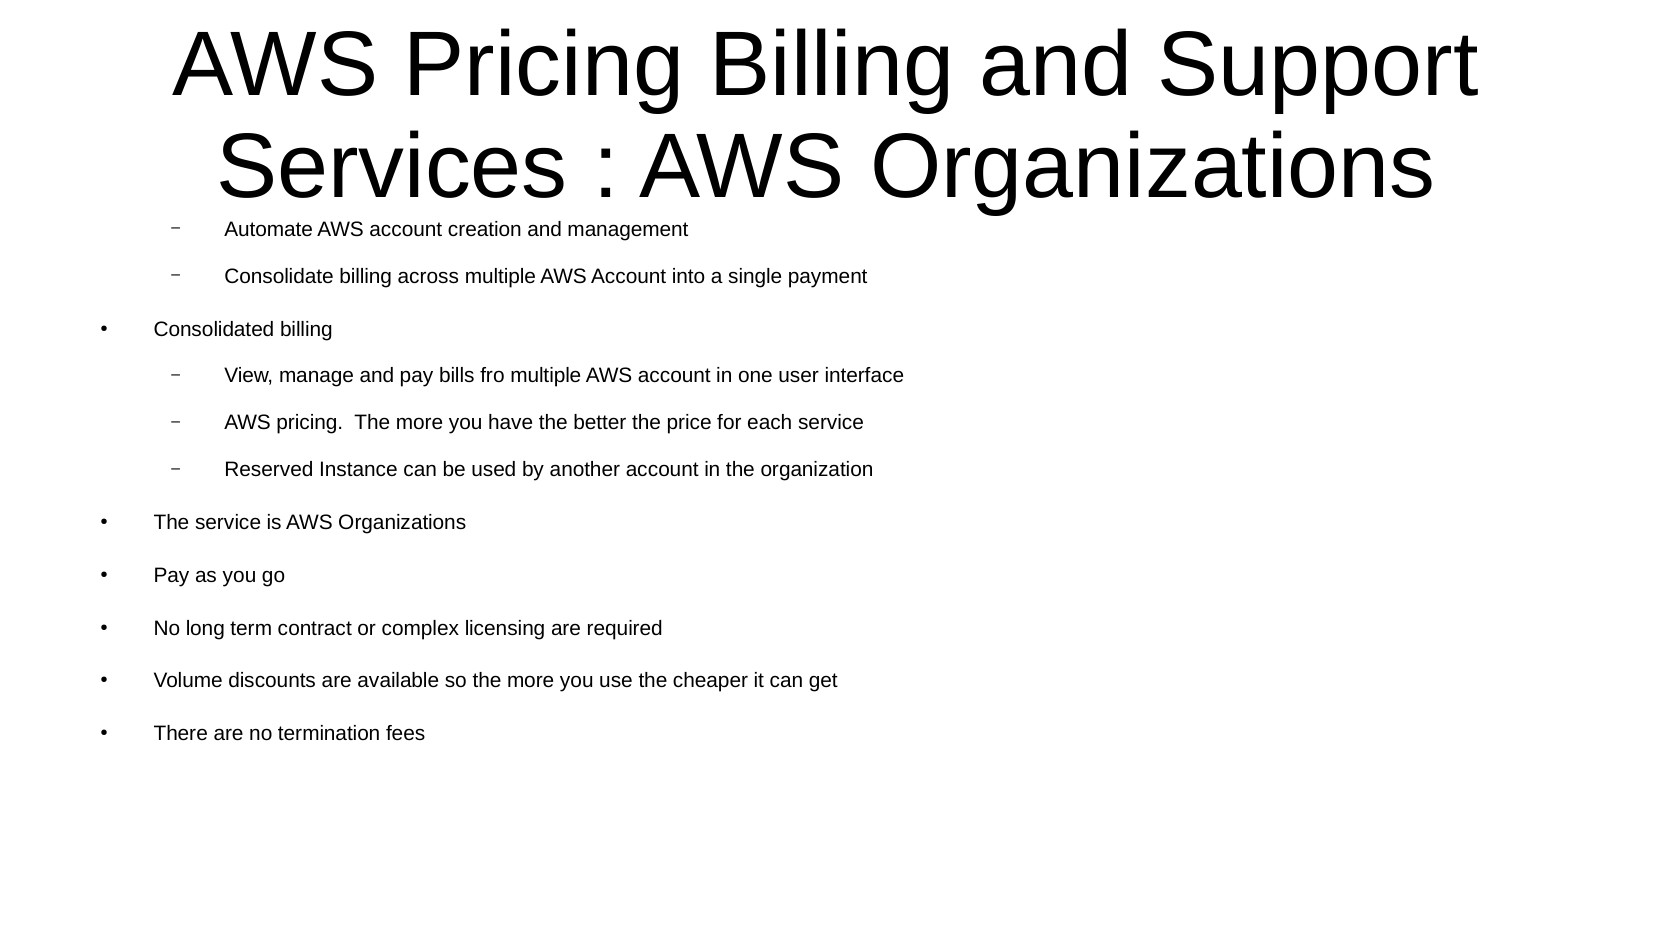

# AWS Pricing Billing and Support Services : AWS Organizations
Automate AWS account creation and management
Consolidate billing across multiple AWS Account into a single payment
Consolidated billing
View, manage and pay bills fro multiple AWS account in one user interface
AWS pricing. The more you have the better the price for each service
Reserved Instance can be used by another account in the organization
The service is AWS Organizations
Pay as you go
No long term contract or complex licensing are required
Volume discounts are available so the more you use the cheaper it can get
There are no termination fees